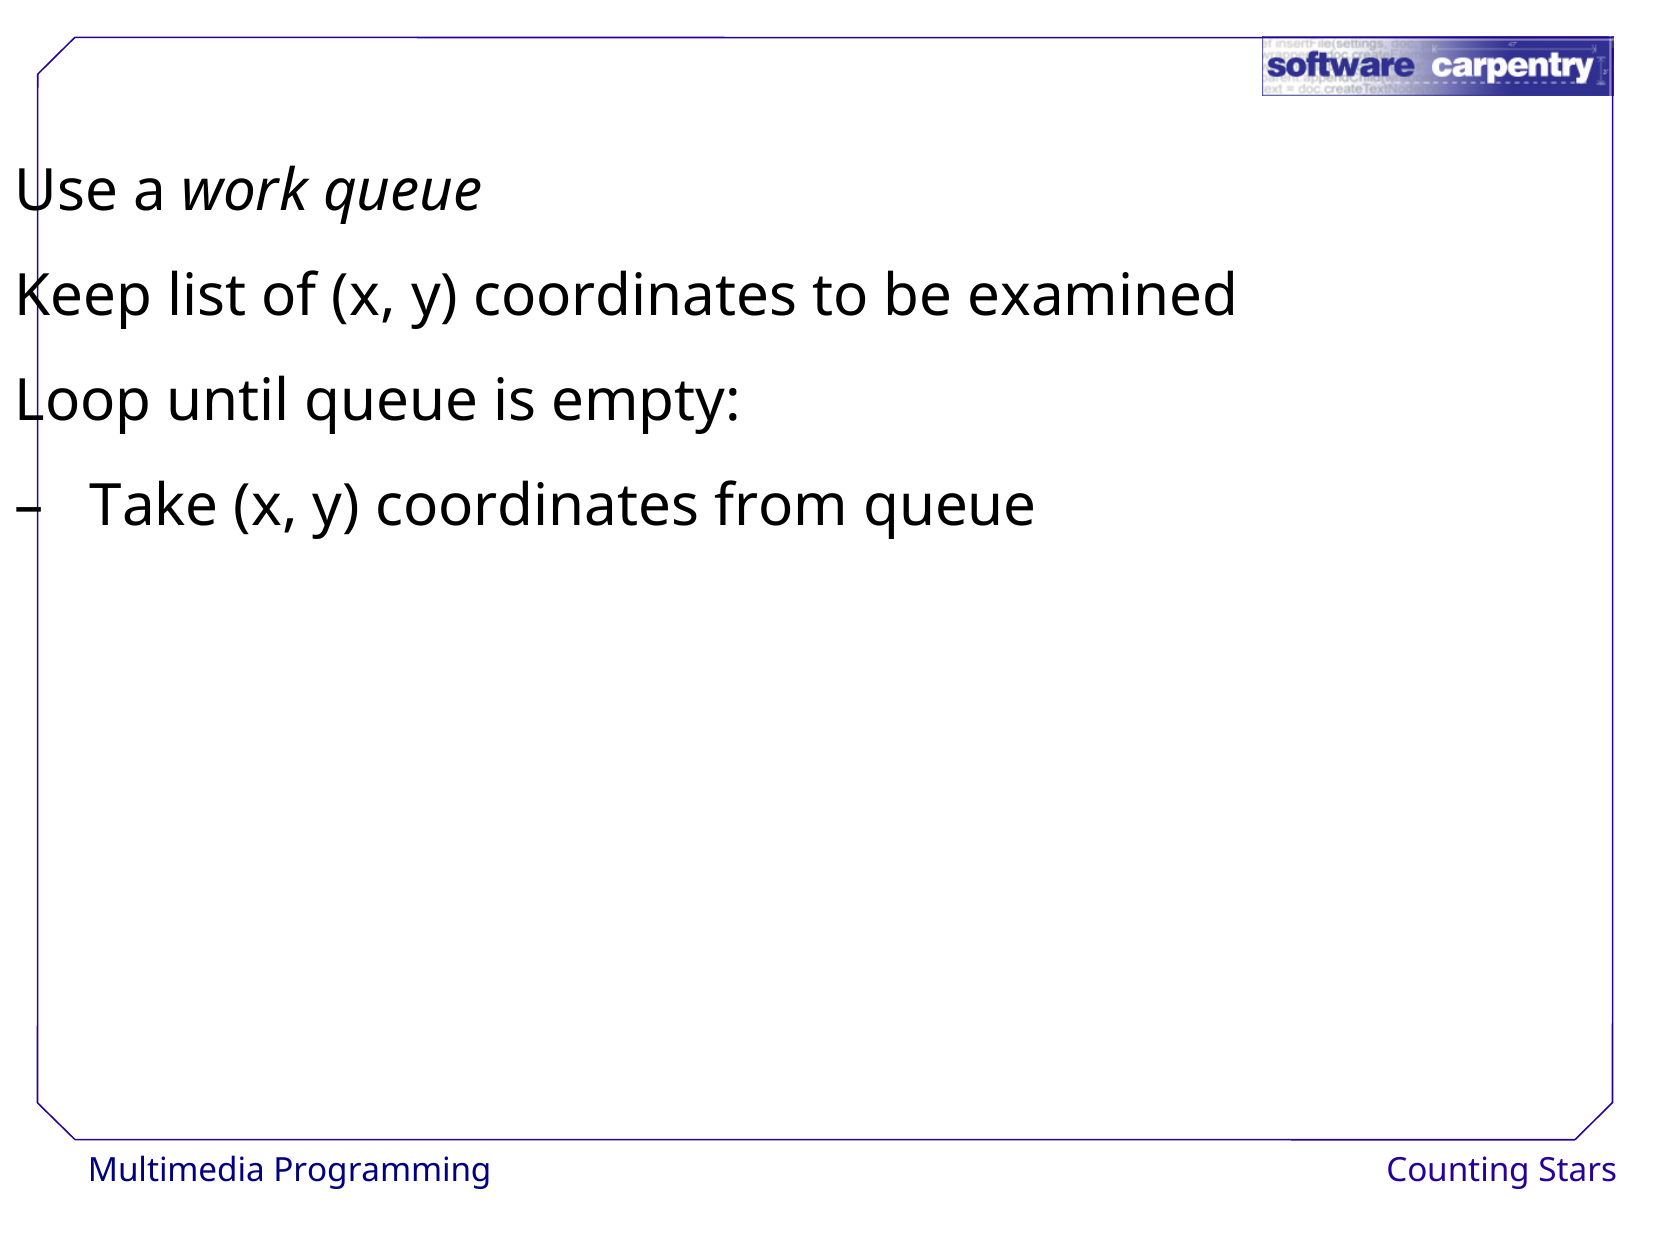

Use a work queue
Keep list of (x, y) coordinates to be examined
Loop until queue is empty:
–	Take (x, y) coordinates from queue